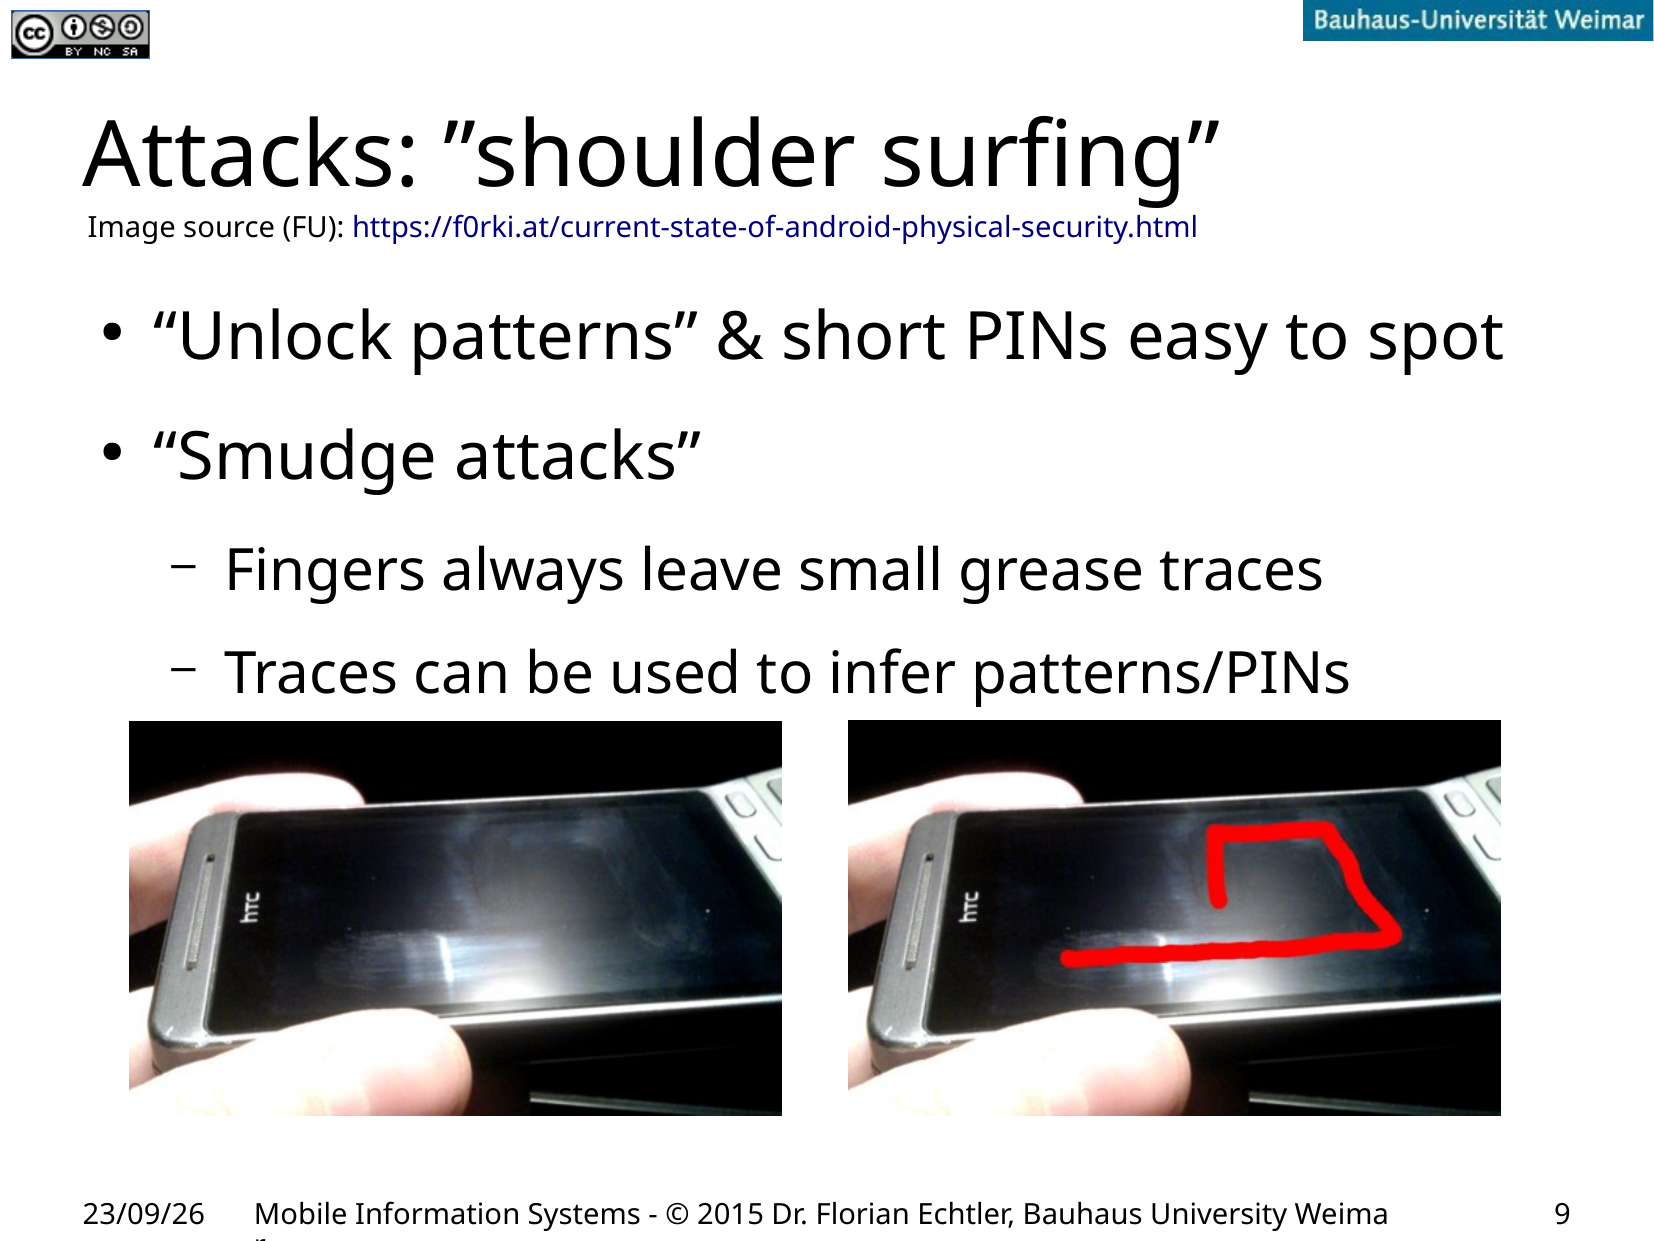

# Attacks: ”shoulder surfing”
Image source (FU): https://f0rki.at/current-state-of-android-physical-security.html
“Unlock patterns” & short PINs easy to spot
“Smudge attacks”
Fingers always leave small grease traces
Traces can be used to infer patterns/PINs
Mobile Information Systems - © 2015 Dr. Florian Echtler, Bauhaus University Weimar
9